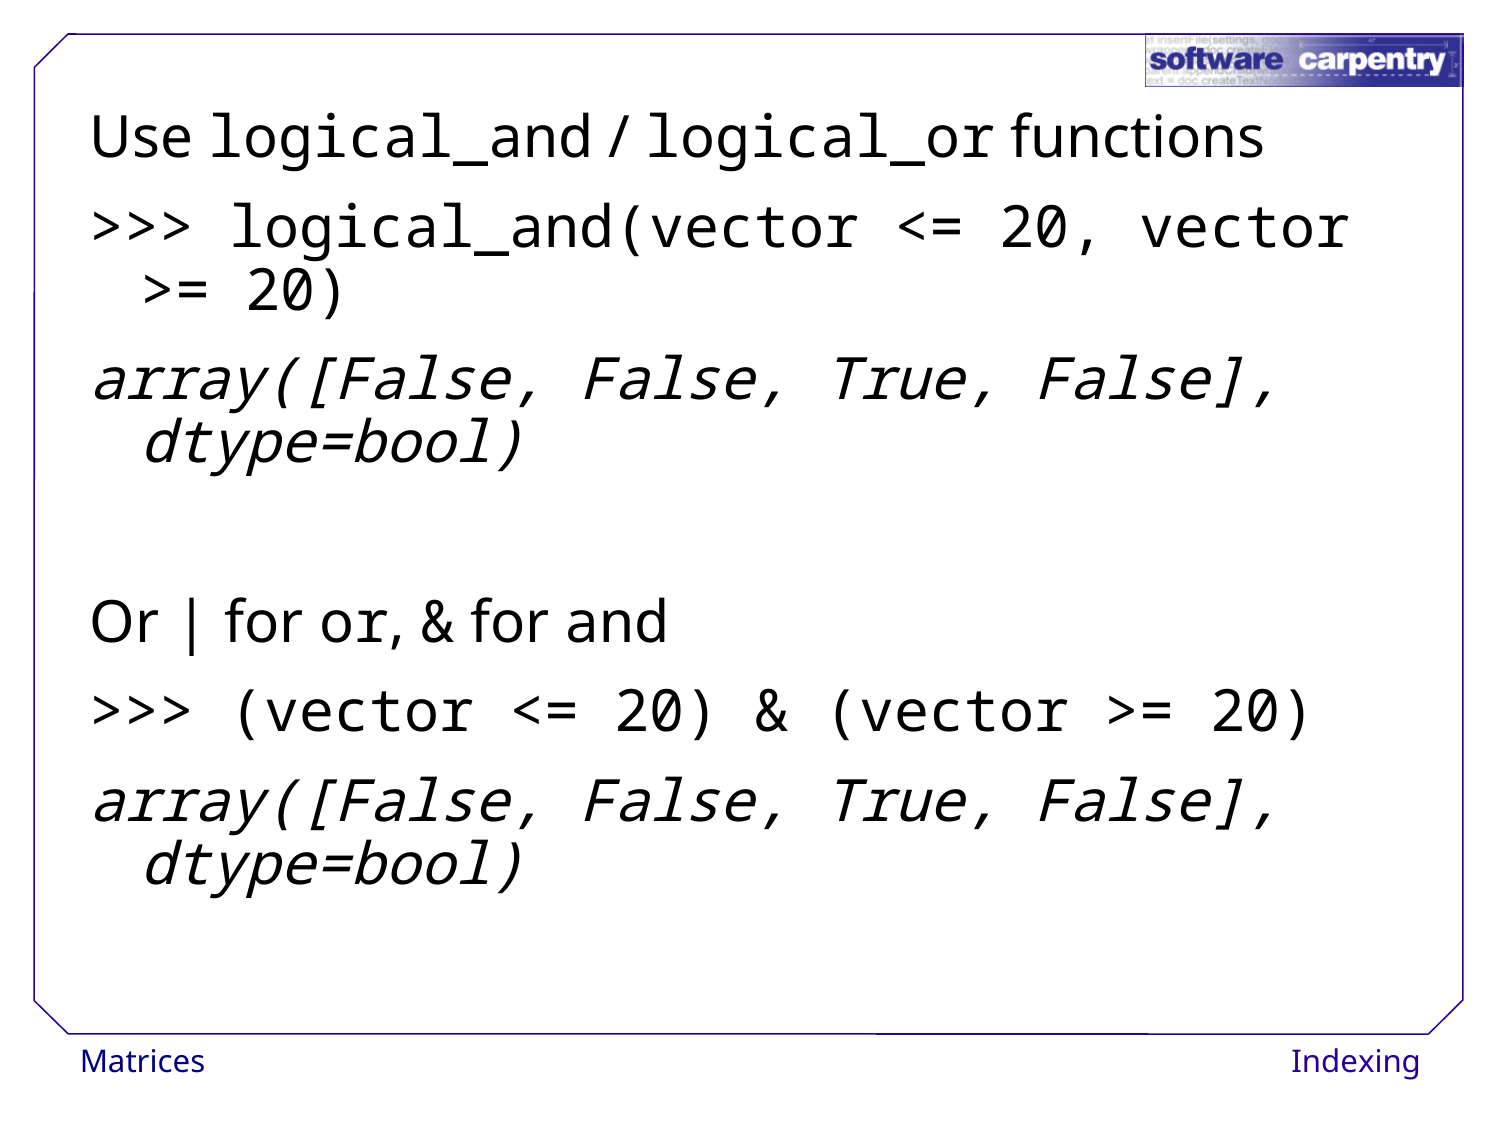

# Use logical_and / logical_or functions
>>> logical_and(vector <= 20, vector >= 20)
array([False, False, True, False], dtype=bool)
Or | for or, & for and
>>> (vector <= 20) & (vector >= 20)
array([False, False, True, False], dtype=bool)